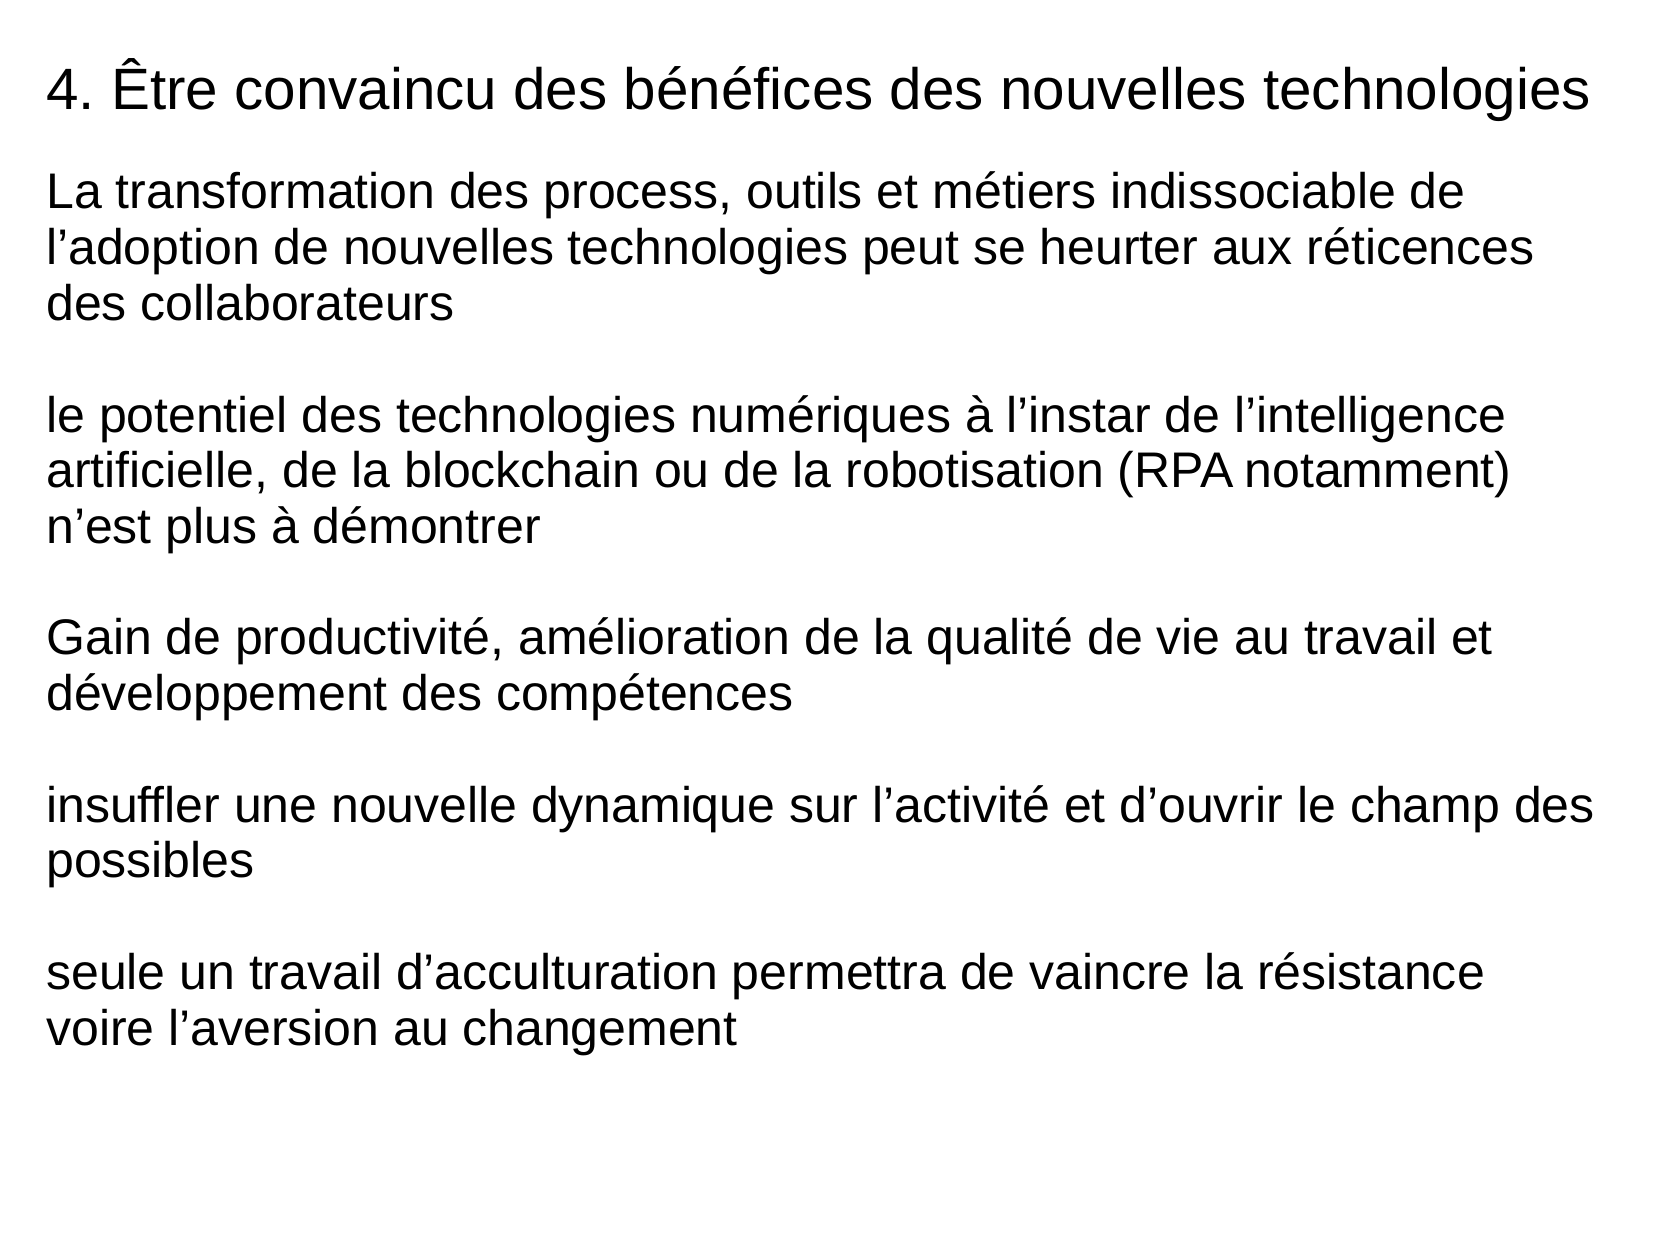

4. Être convaincu des bénéfices des nouvelles technologies
La transformation des process, outils et métiers indissociable de l’adoption de nouvelles technologies peut se heurter aux réticences des collaborateurs
le potentiel des technologies numériques à l’instar de l’intelligence artificielle, de la blockchain ou de la robotisation (RPA notamment) n’est plus à démontrer
Gain de productivité, amélioration de la qualité de vie au travail et développement des compétences
insuffler une nouvelle dynamique sur l’activité et d’ouvrir le champ des possibles
seule un travail d’acculturation permettra de vaincre la résistance voire l’aversion au changement